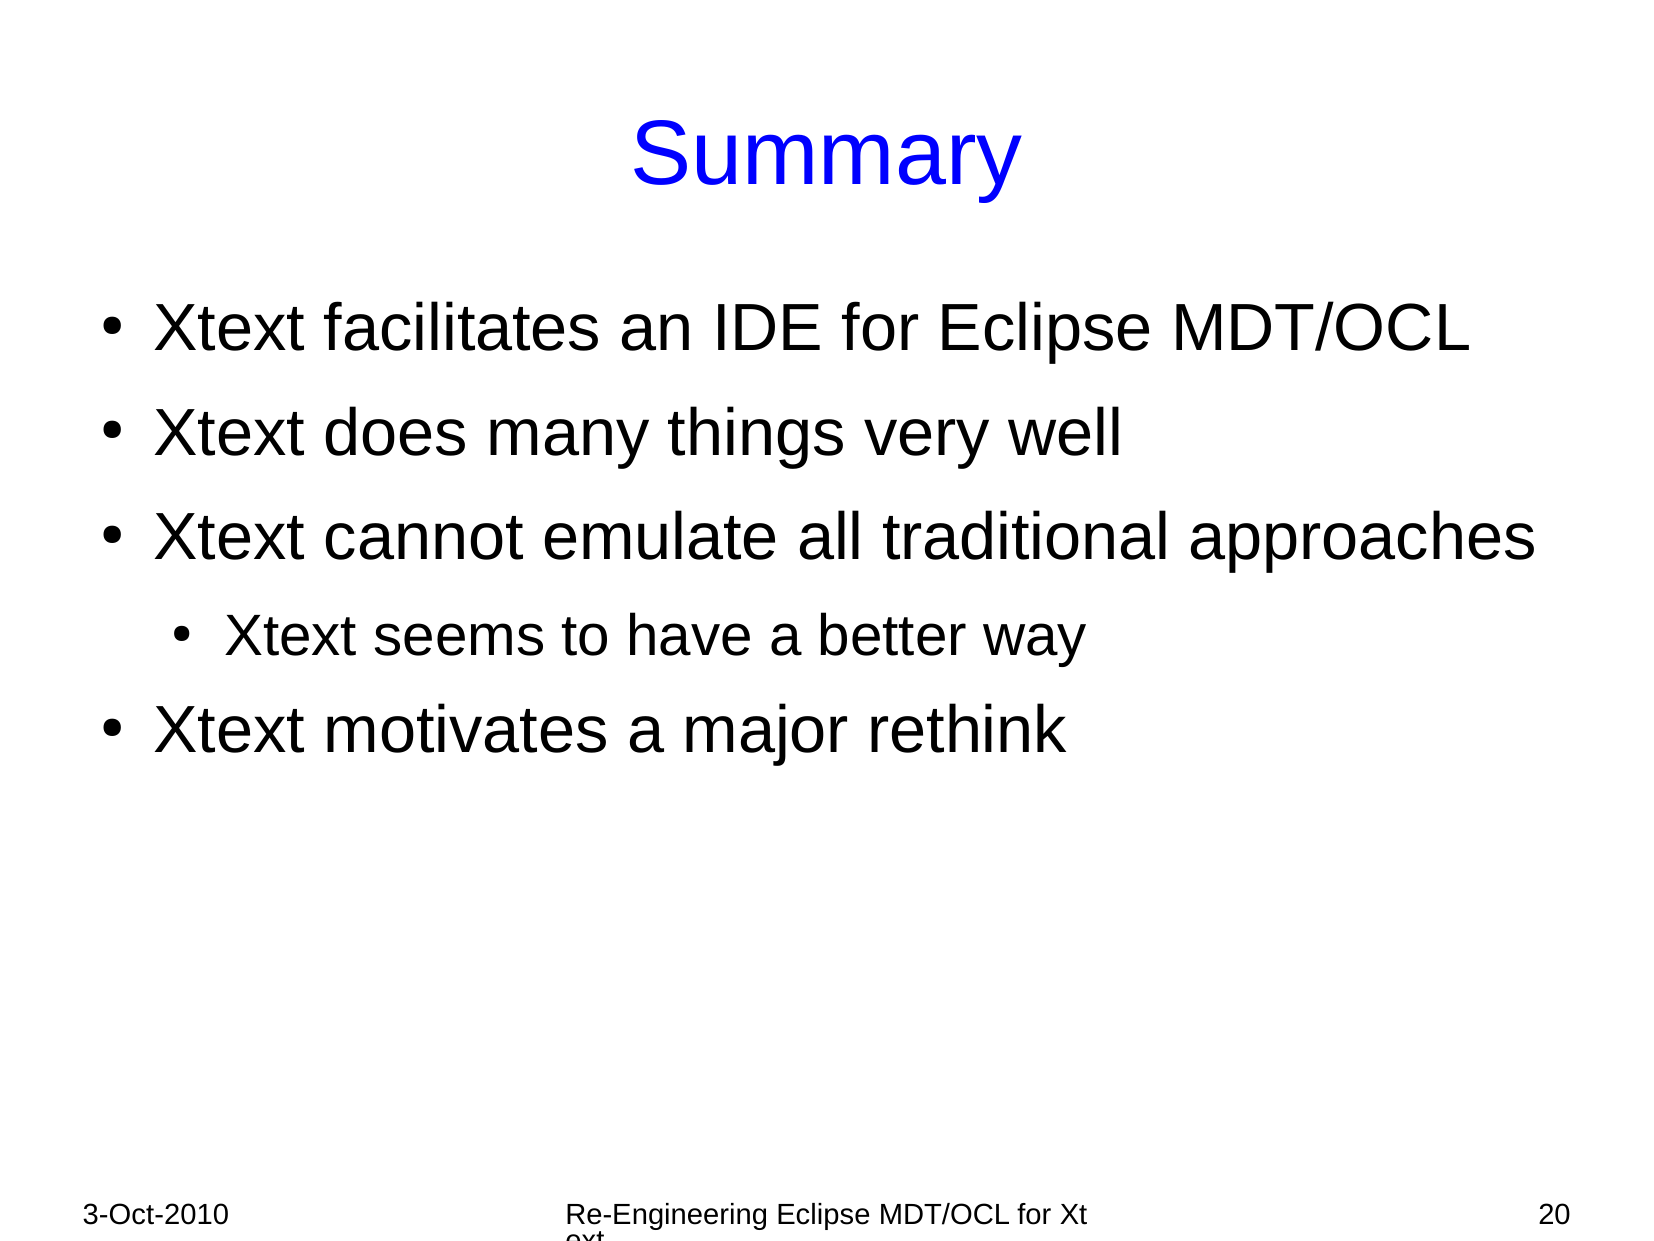

# Summary
Xtext facilitates an IDE for Eclipse MDT/OCL
Xtext does many things very well
Xtext cannot emulate all traditional approaches
Xtext seems to have a better way
Xtext motivates a major rethink
3-Oct-2010
Re-Engineering Eclipse MDT/OCL for Xtext
20